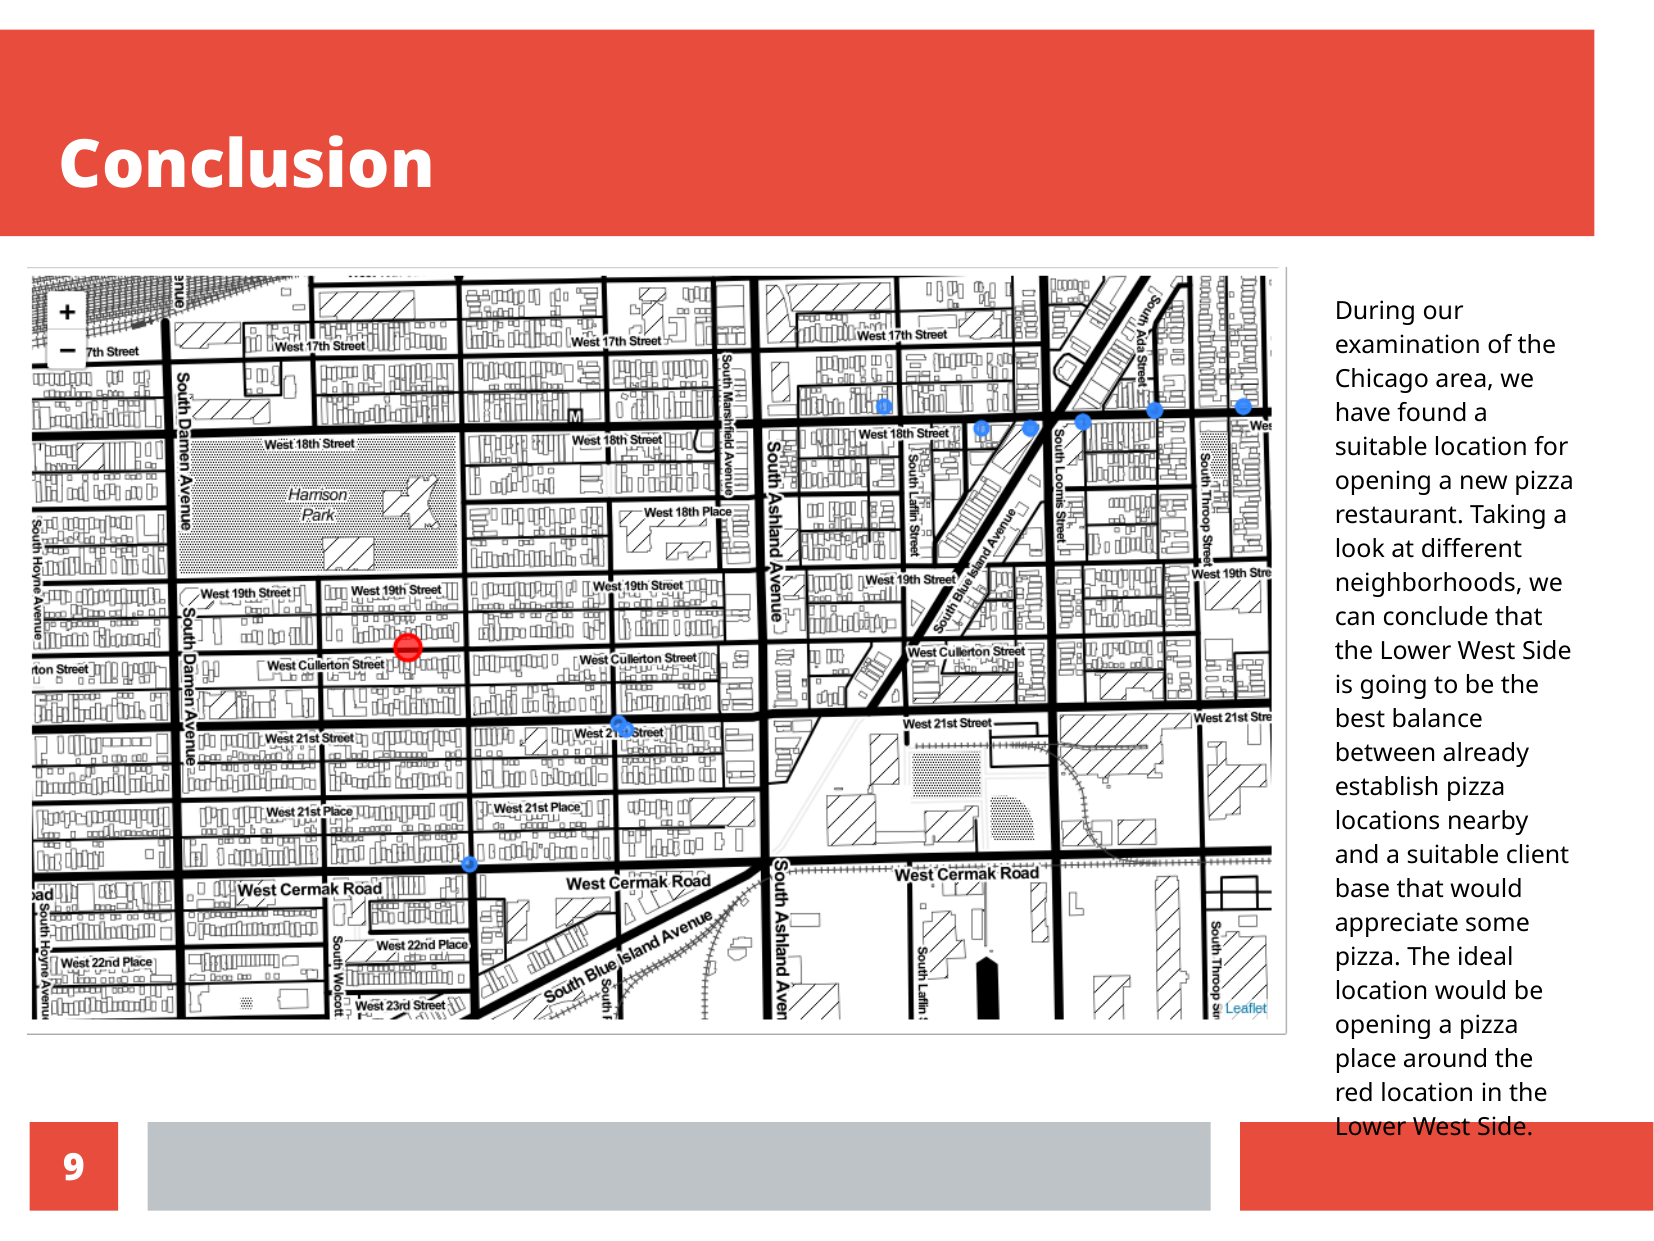

# Conclusion
During our examination of the Chicago area, we have found a suitable location for opening a new pizza restaurant. Taking a look at different neighborhoods, we can conclude that the Lower West Side is going to be the best balance between already establish pizza locations nearby and a suitable client base that would appreciate some pizza. The ideal location would be opening a pizza place around the red location in the Lower West Side.
9